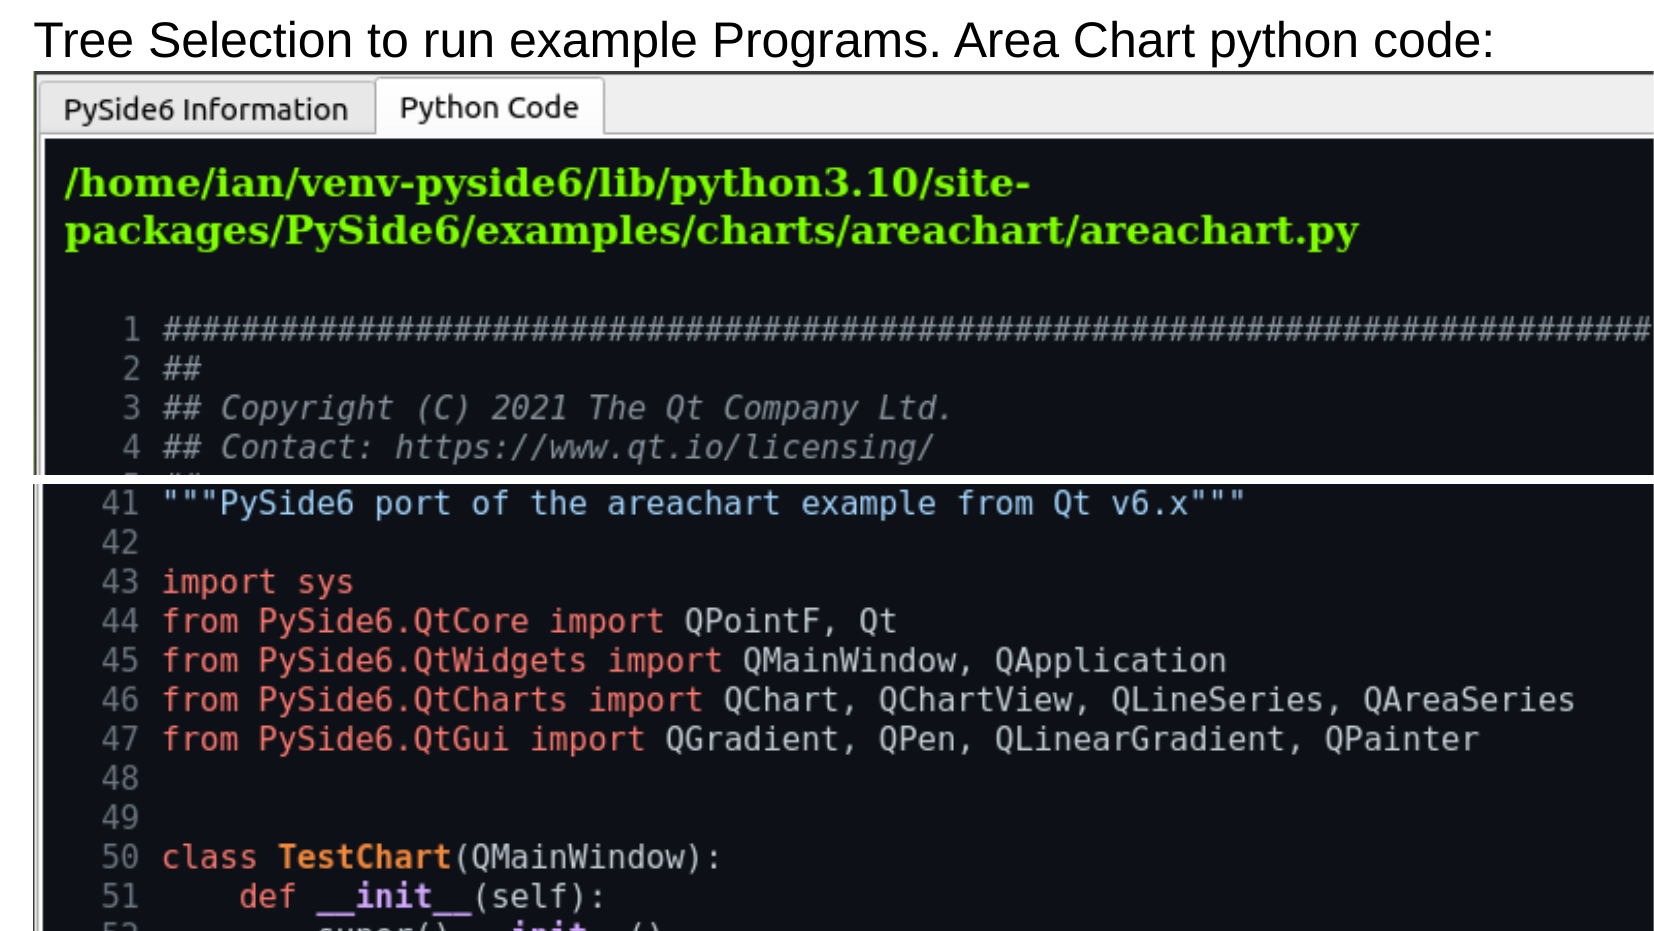

Tree Selection to run example Programs. Area Chart python code: